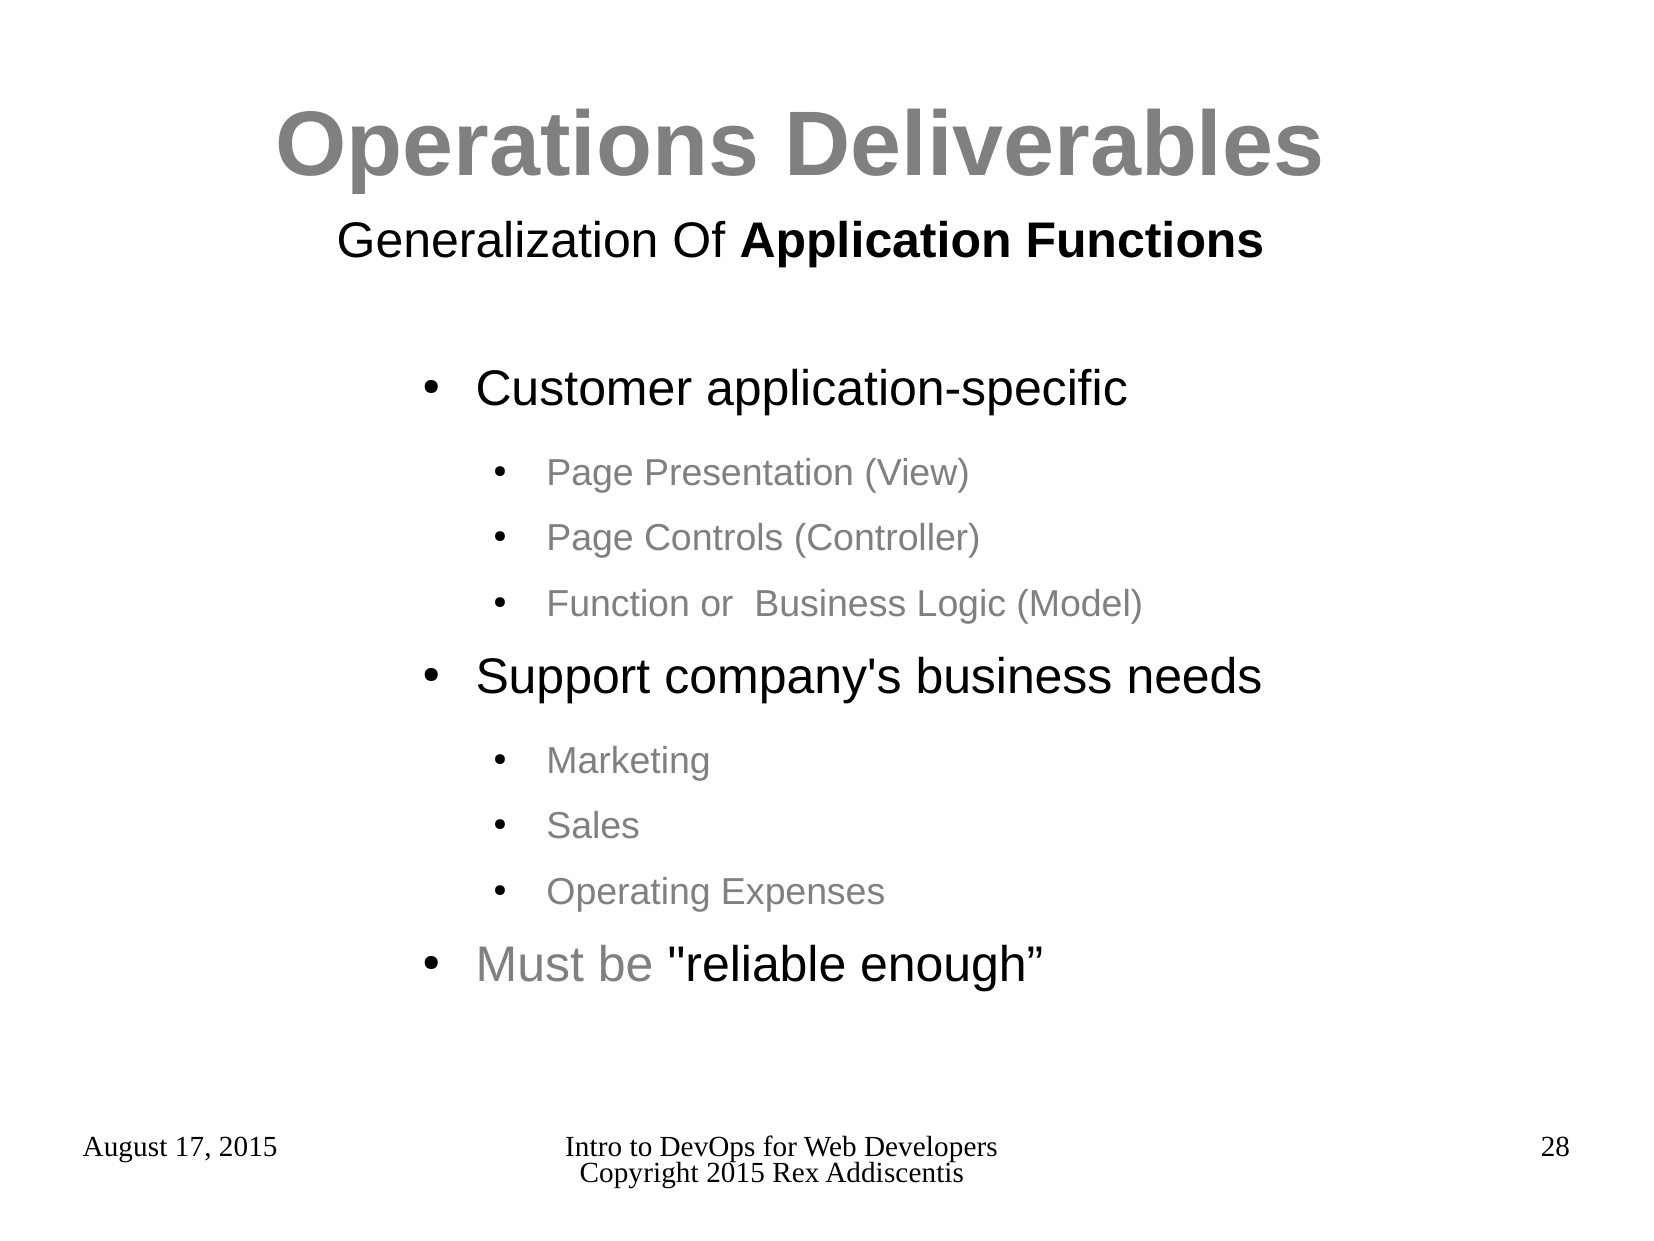

# Operations Deliverables
Generalization Of Application Functions
Customer application-specific
Page Presentation (View)
Page Controls (Controller)
Function or Business Logic (Model)
Support company's business needs
Marketing
Sales
Operating Expenses
Must be "reliable enough”
August 17, 2015
Intro to DevOps for Web Developers Copyright 2015 Rex Addiscentis
28